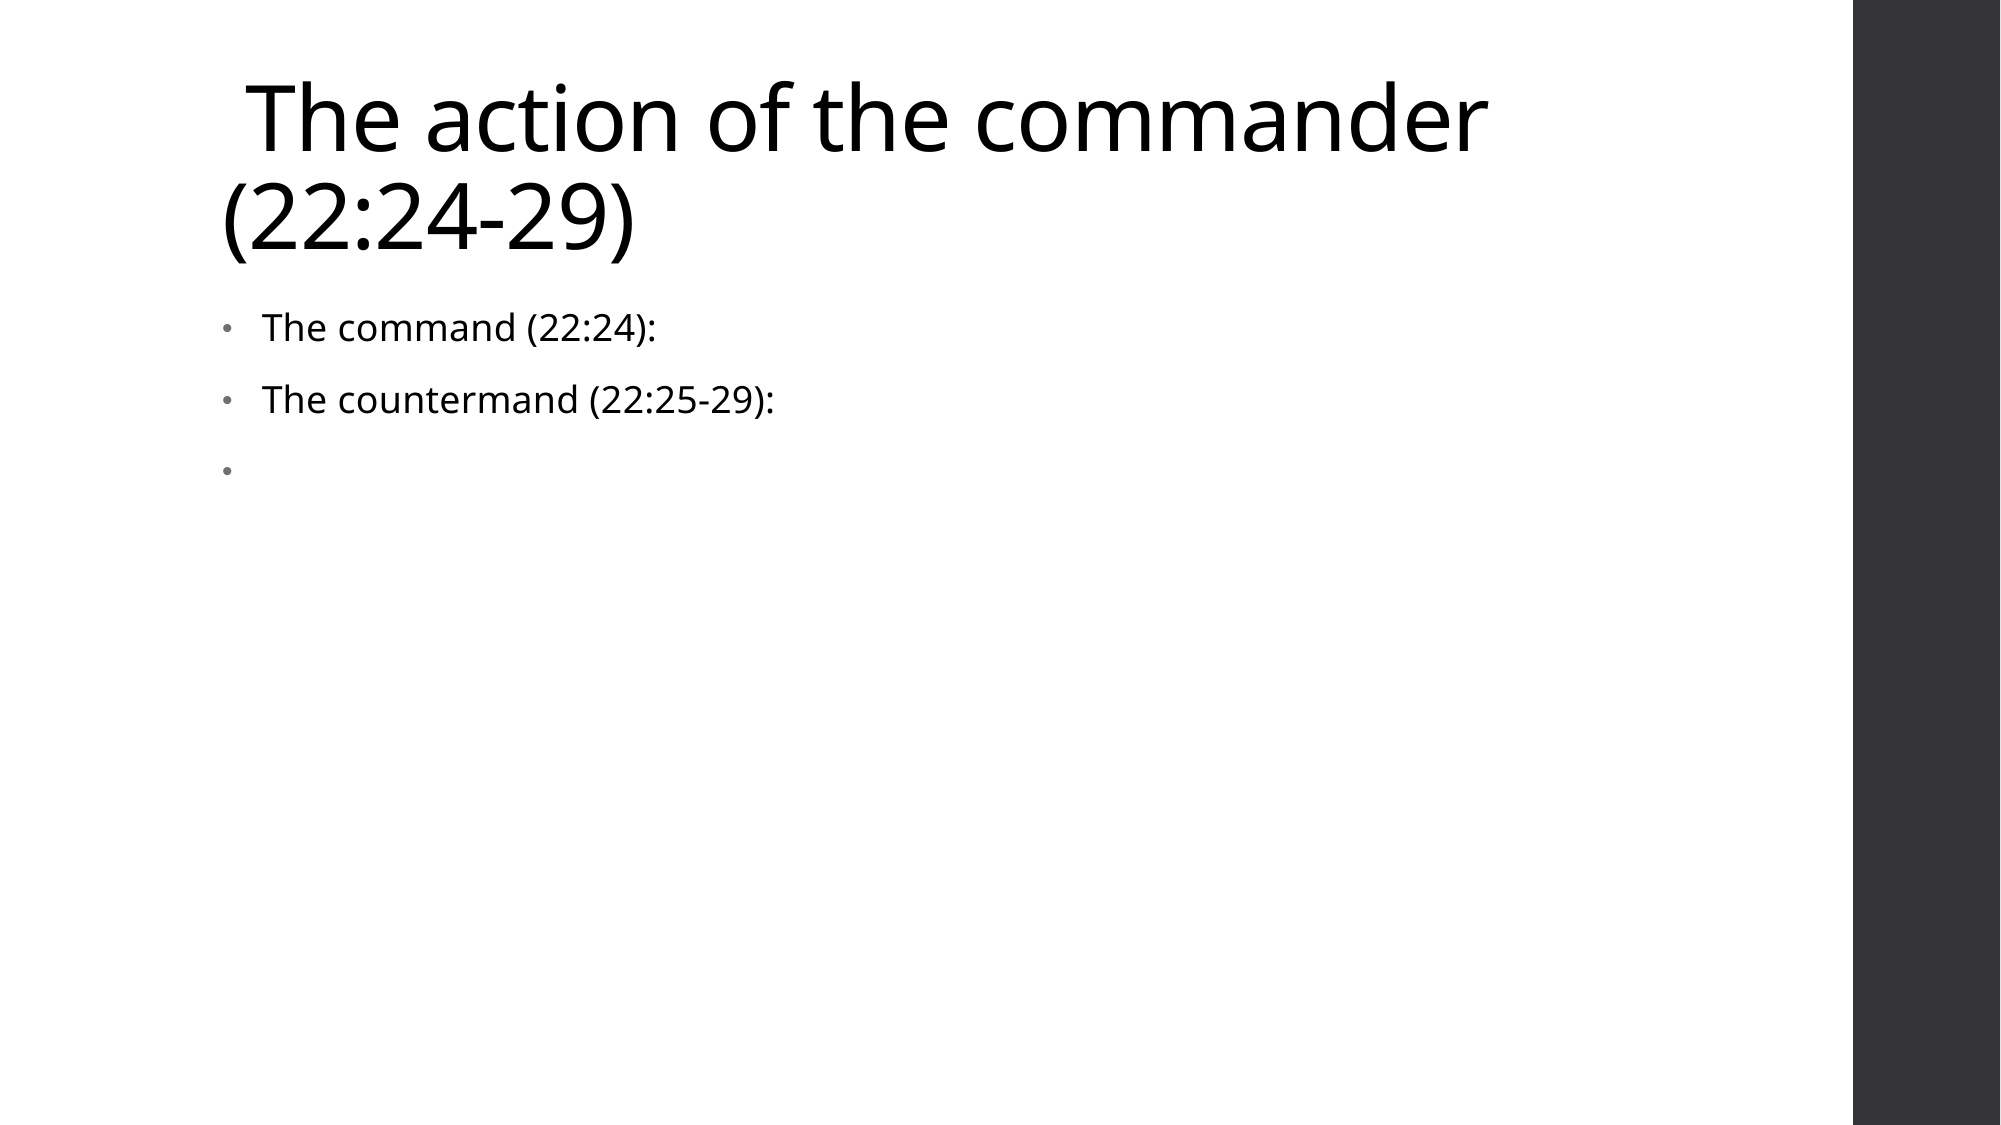

# The action of the commander (22:24-29)
 The command (22:24):
 The countermand (22:25-29):